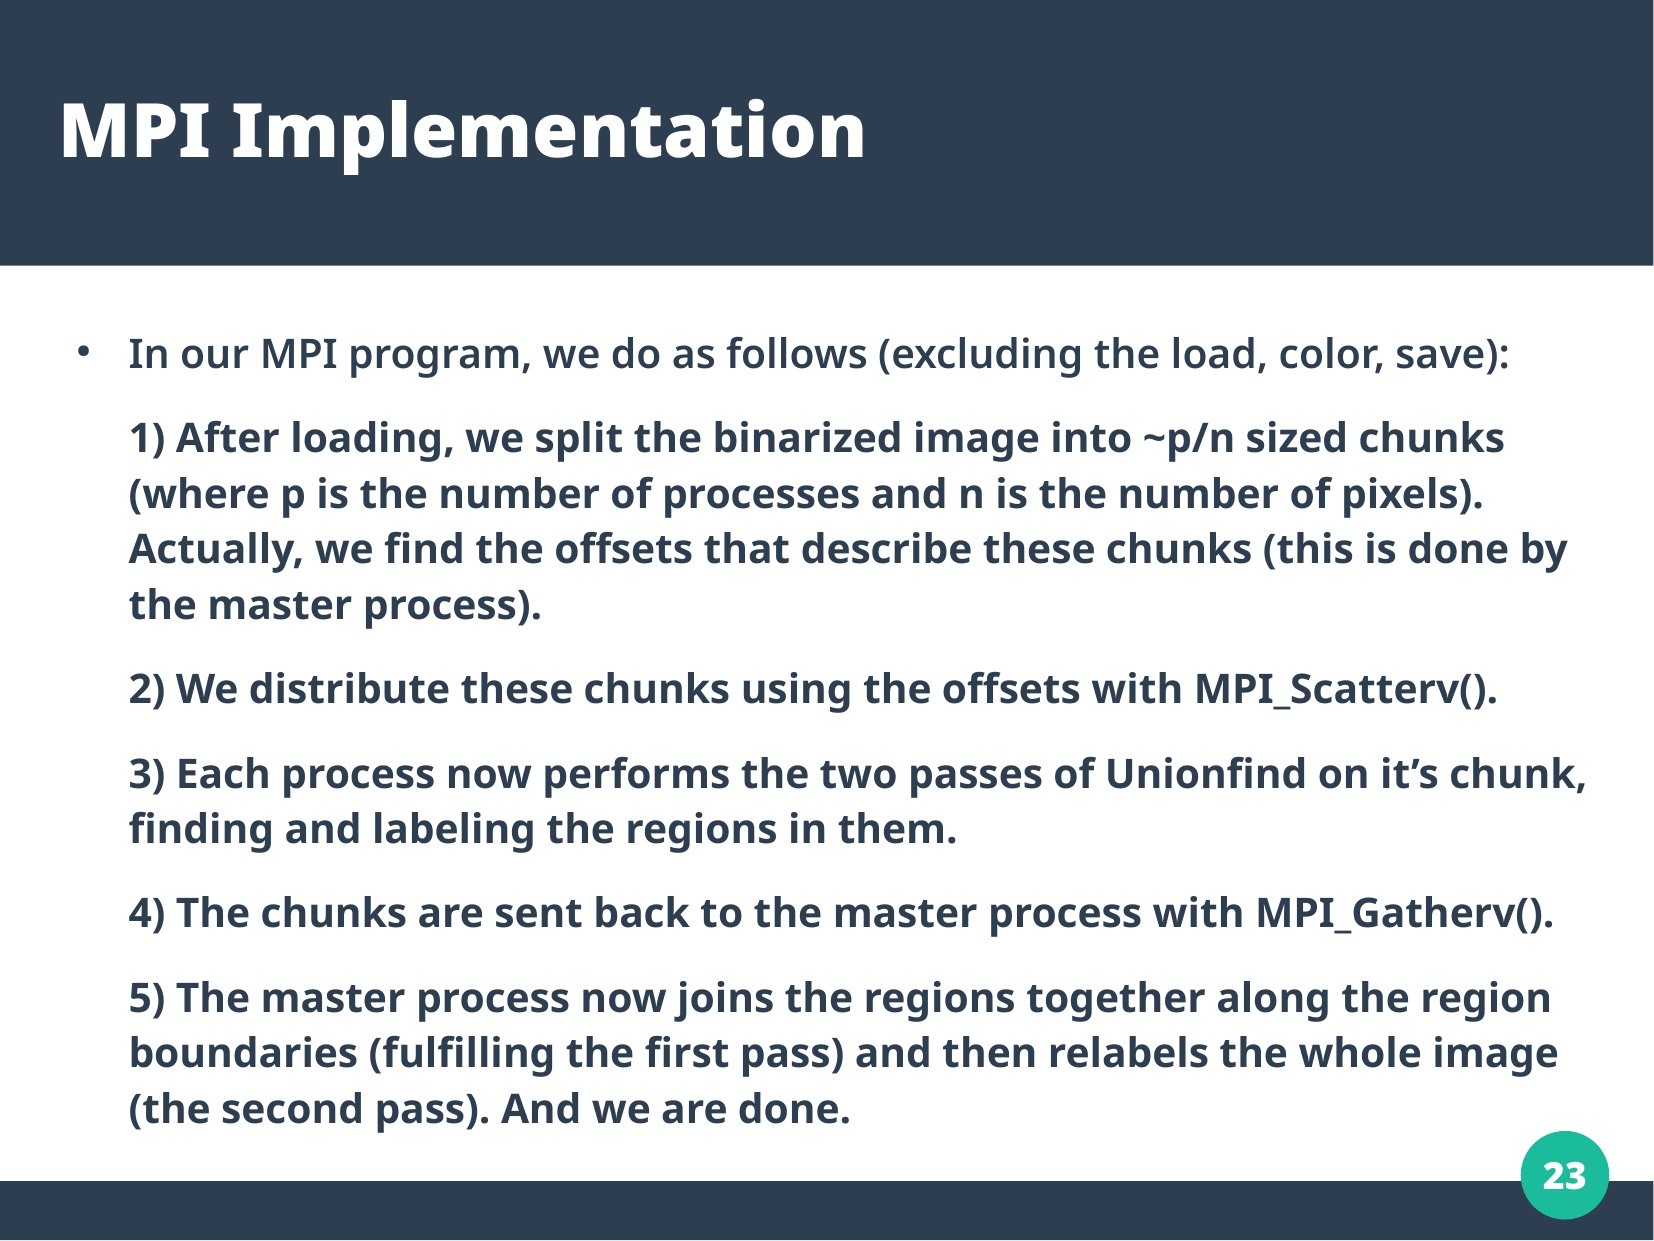

# MPI Implementation
In our MPI program, we do as follows (excluding the load, color, save):
1) After loading, we split the binarized image into ~p/n sized chunks (where p is the number of processes and n is the number of pixels). Actually, we find the offsets that describe these chunks (this is done by the master process).
2) We distribute these chunks using the offsets with MPI_Scatterv().
3) Each process now performs the two passes of Unionfind on it’s chunk, finding and labeling the regions in them.
4) The chunks are sent back to the master process with MPI_Gatherv().
5) The master process now joins the regions together along the region boundaries (fulfilling the first pass) and then relabels the whole image (the second pass). And we are done.
23